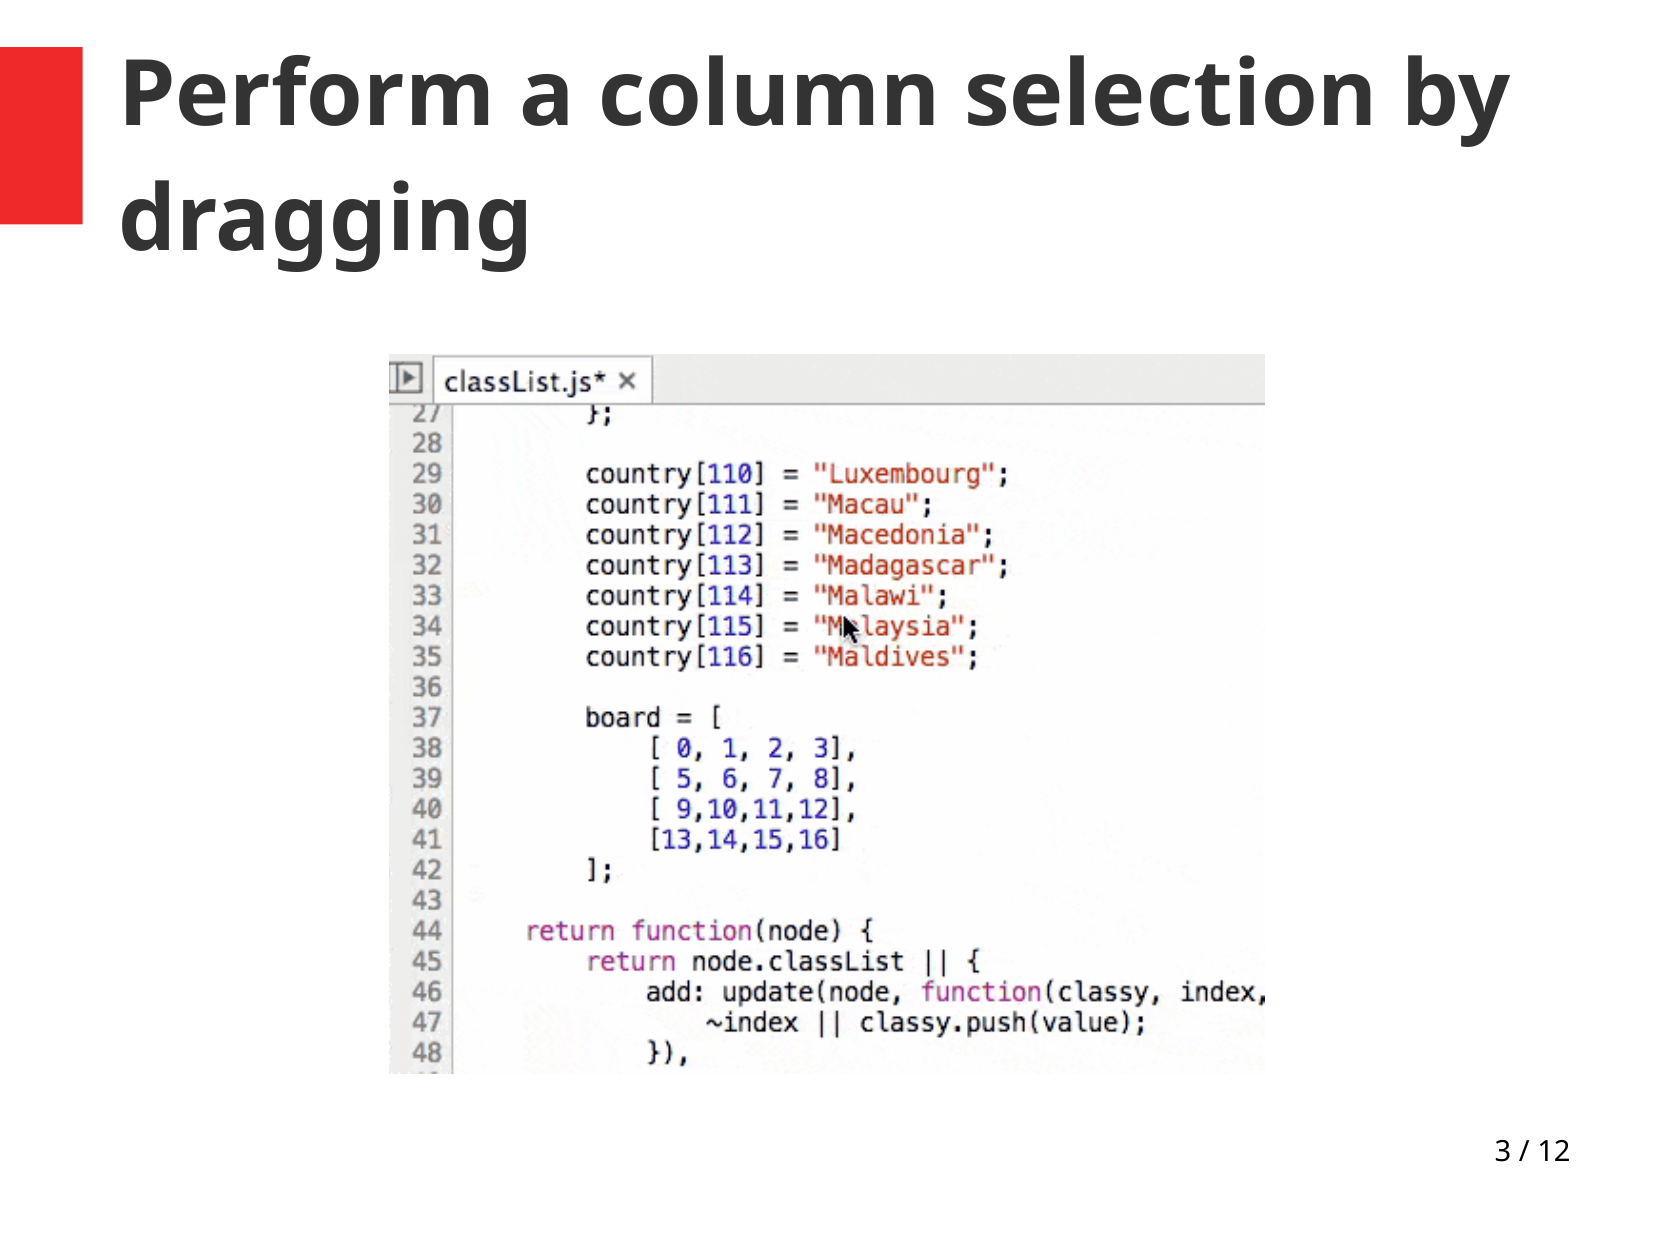

# Perform a column selection by dragging
3